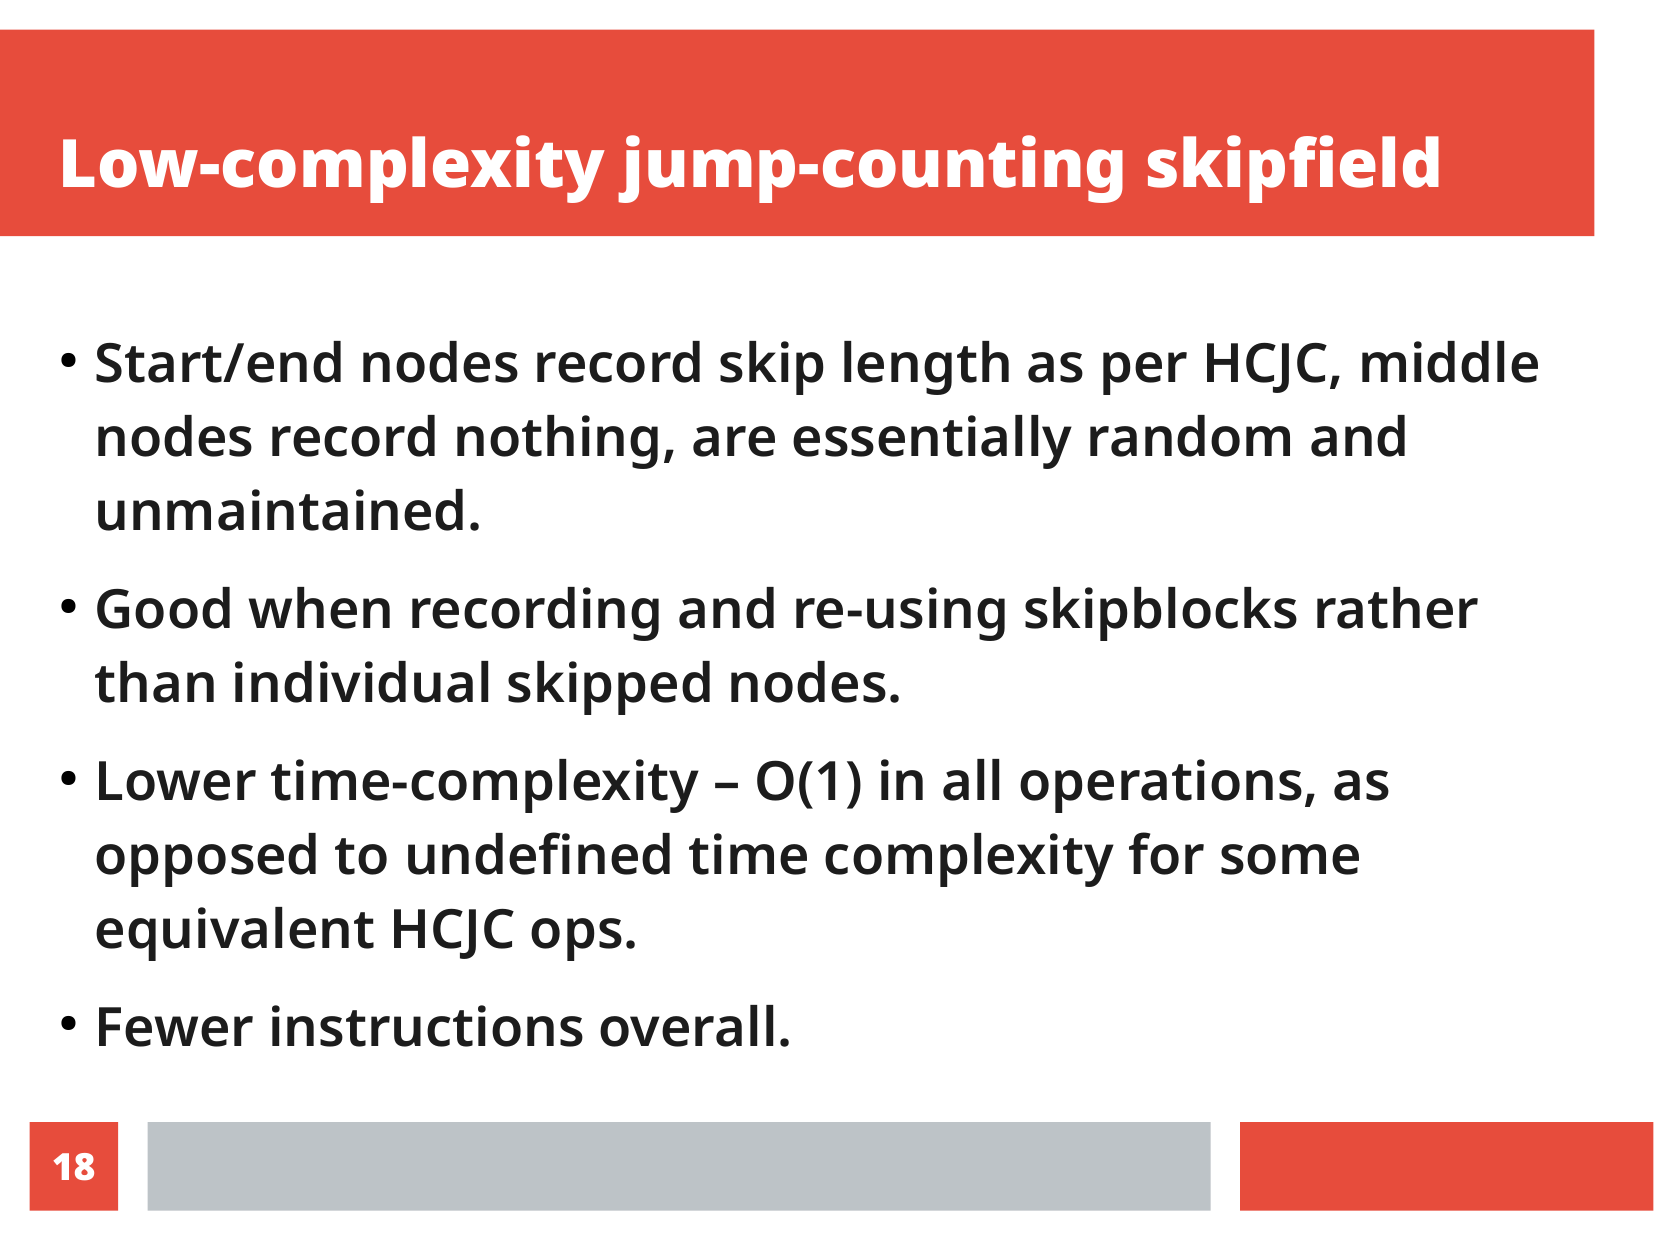

# Low-complexity jump-counting skipfield
Start/end nodes record skip length as per HCJC, middle nodes record nothing, are essentially random and unmaintained.
Good when recording and re-using skipblocks rather than individual skipped nodes.
Lower time-complexity – O(1) in all operations, as opposed to undefined time complexity for some equivalent HCJC ops.
Fewer instructions overall.
18